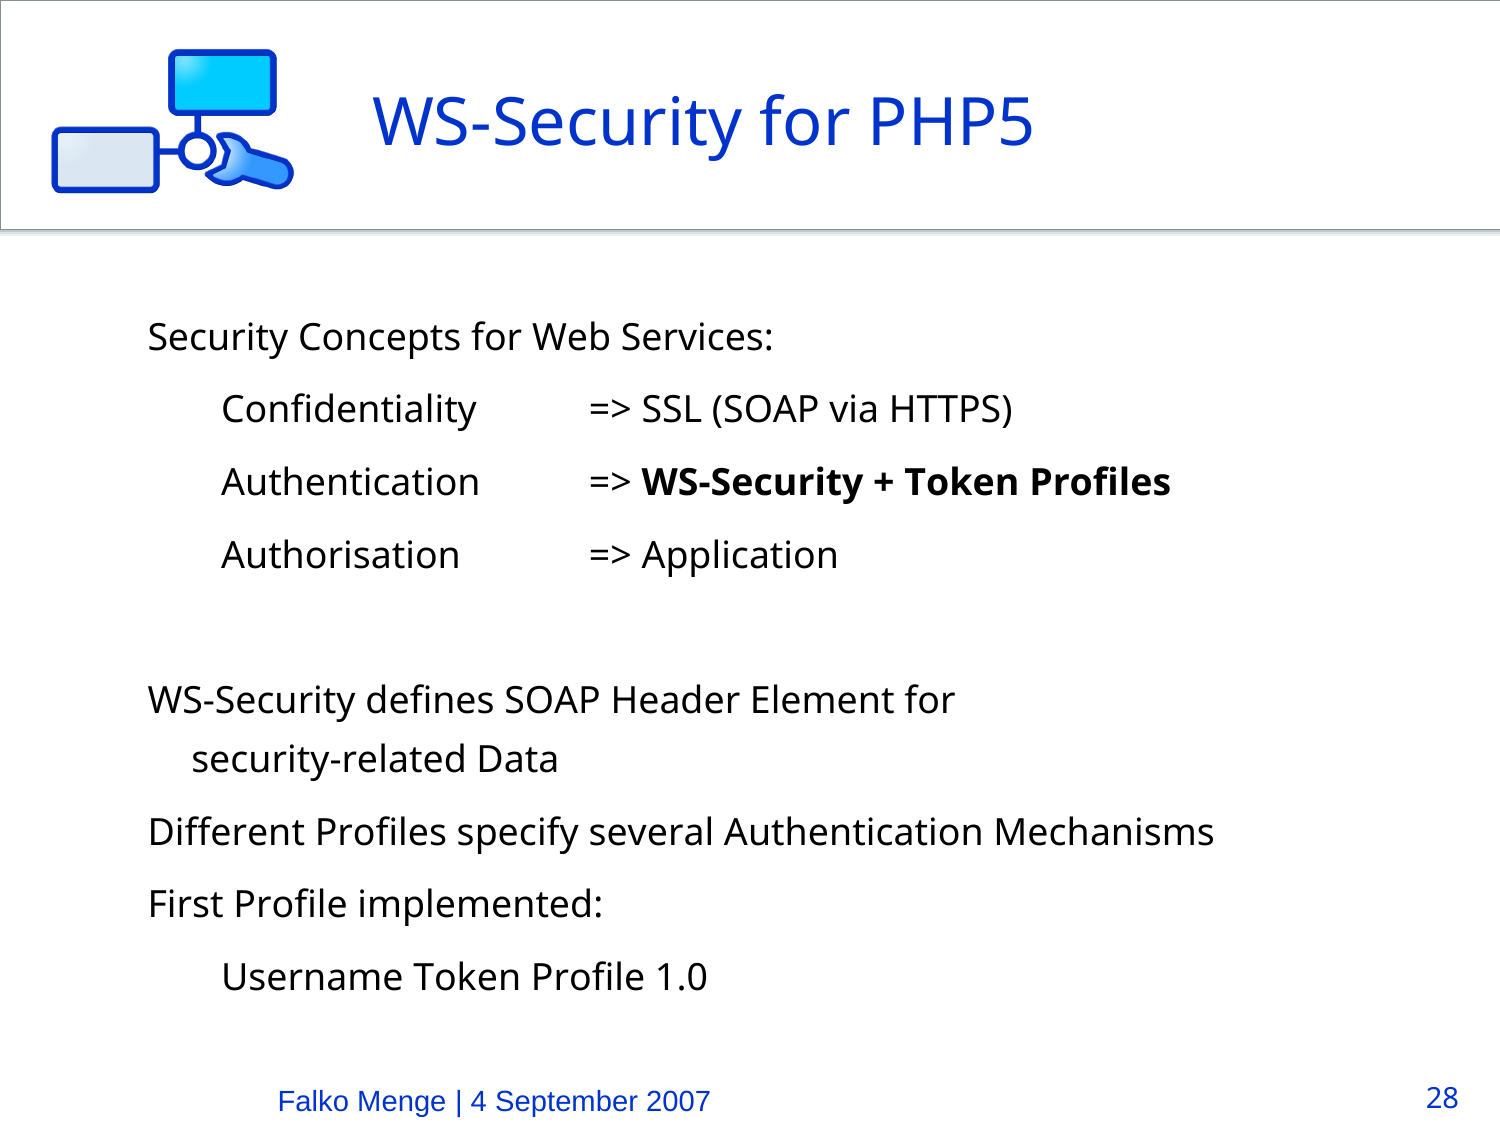

# WS-Security for PHP5
Security Concepts for Web Services:
Confidentiality	=> SSL (SOAP via HTTPS)
Authentication	=> WS-Security + Token Profiles
Authorisation	=> Application
WS-Security defines SOAP Header Element for
security-related Data
Different Profiles specify several Authentication Mechanisms
First Profile implemented:
Username Token Profile 1.0
Falko Menge
28